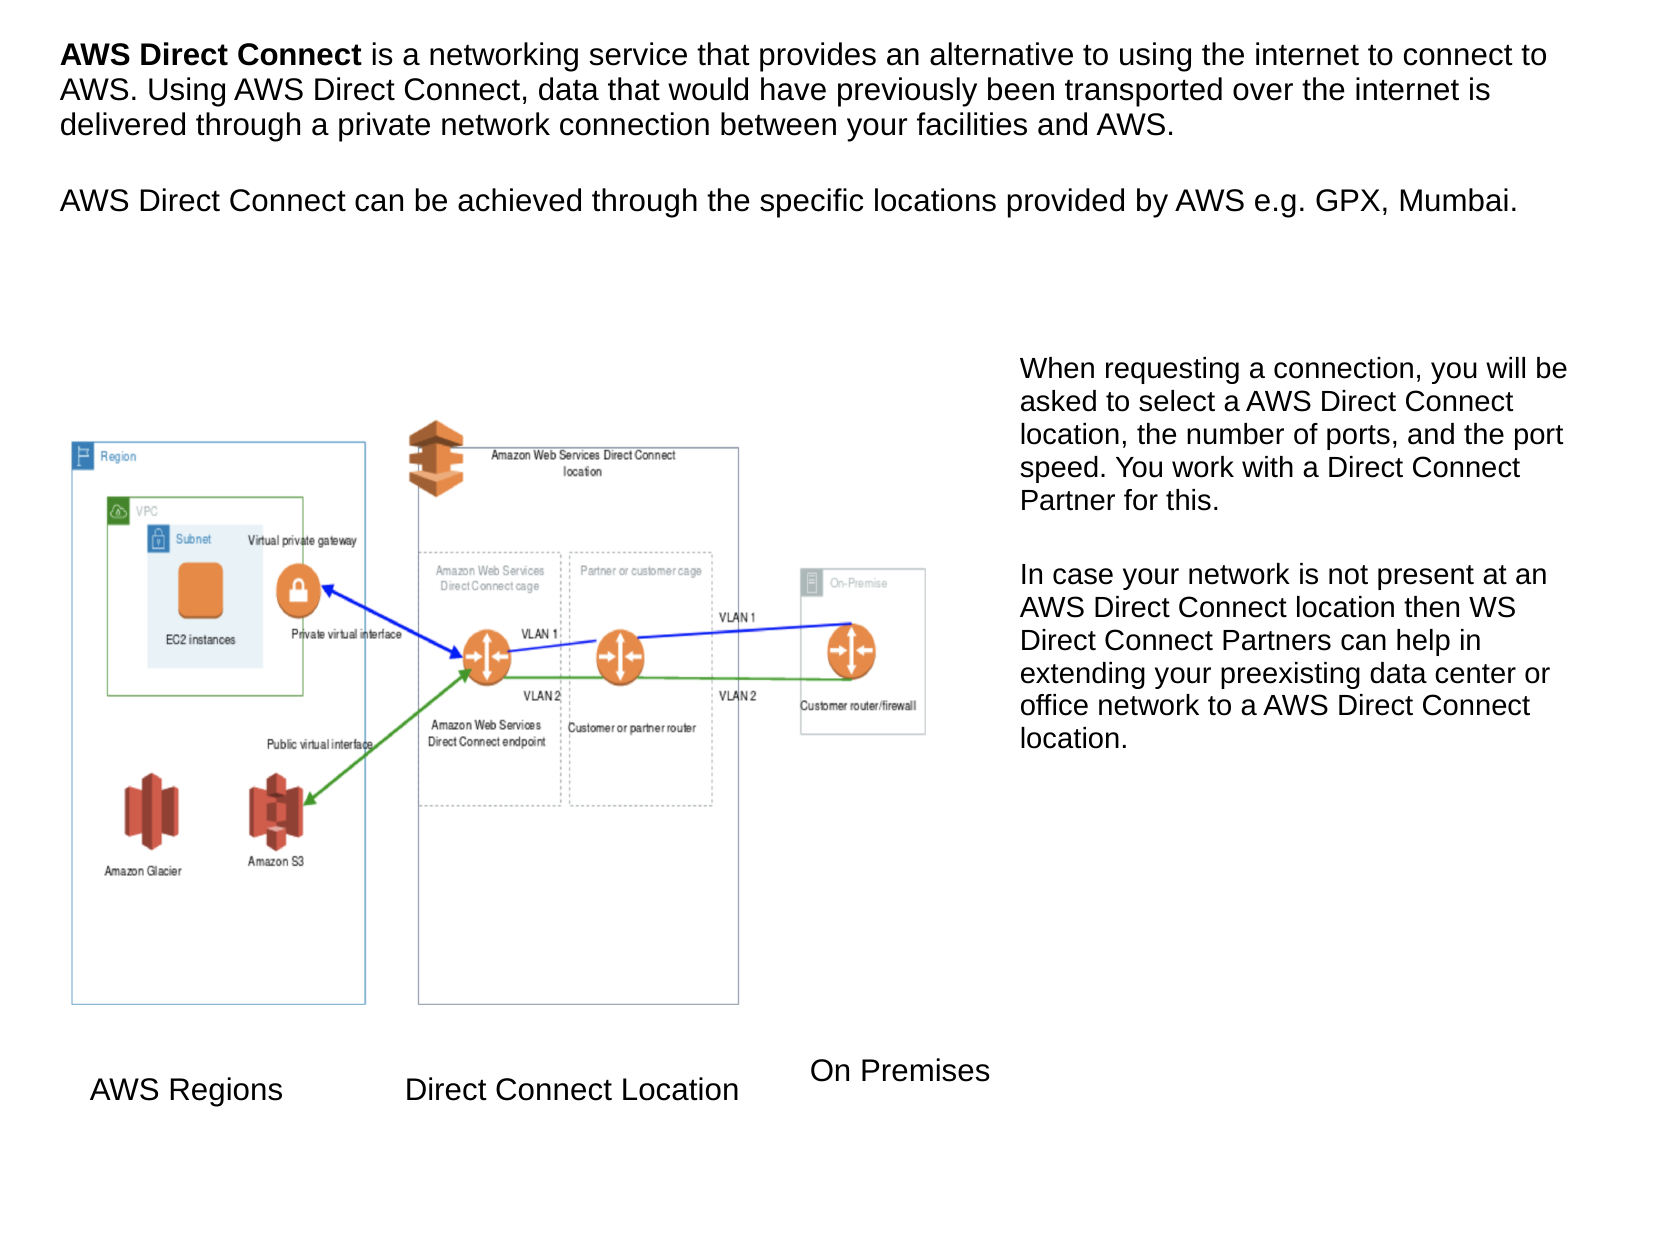

AWS Direct Connect is a networking service that provides an alternative to using the internet to connect to AWS. Using AWS Direct Connect, data that would have previously been transported over the internet is delivered through a private network connection between your facilities and AWS.
AWS Direct Connect can be achieved through the specific locations provided by AWS e.g. GPX, Mumbai.
When requesting a connection, you will be asked to select a AWS Direct Connect location, the number of ports, and the port speed. You work with a Direct Connect Partner for this.
In case your network is not present at an AWS Direct Connect location then WS Direct Connect Partners can help in extending your preexisting data center or office network to a AWS Direct Connect location.
On Premises
AWS Regions
Direct Connect Location